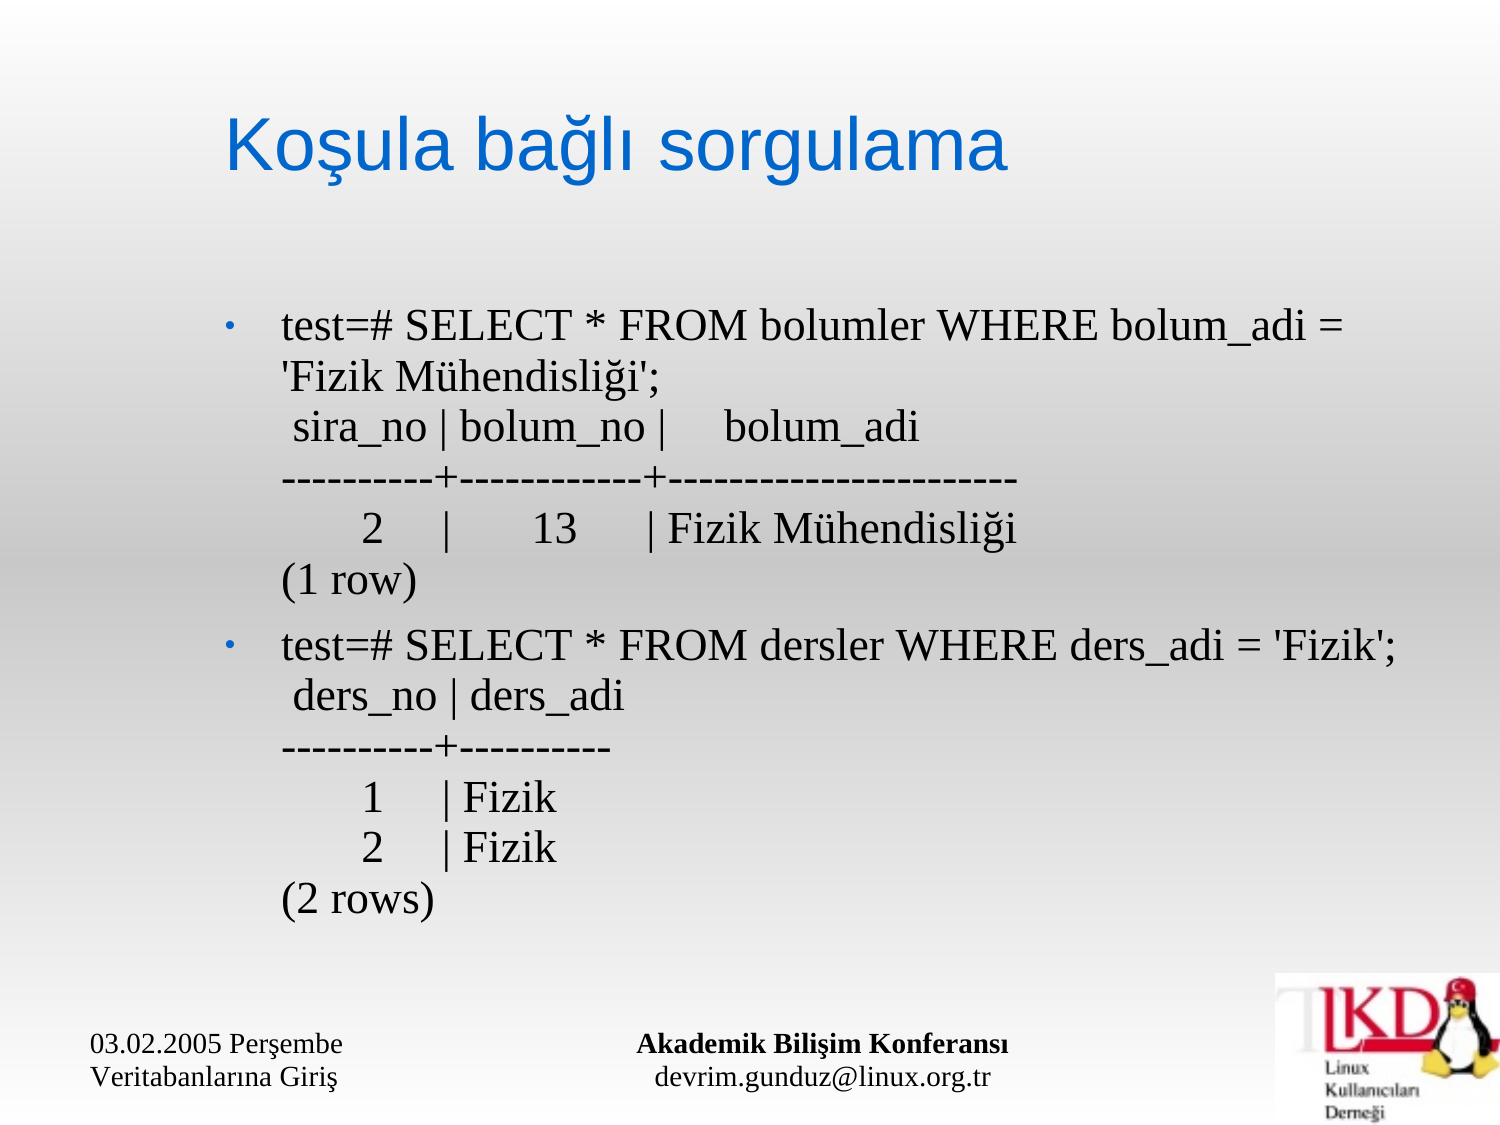

# Koşula bağlı sorgulama
test=# SELECT * FROM bolumler WHERE bolum_adi = 'Fizik Mühendisliği';
 sira_no | bolum_no | bolum_adi
----------+------------+-----------------------
 2 | 13 | Fizik Mühendisliği
(1 row)
test=# SELECT * FROM dersler WHERE ders_adi = 'Fizik';
 ders_no | ders_adi
----------+----------
 1 | Fizik
 2 | Fizik
(2 rows)